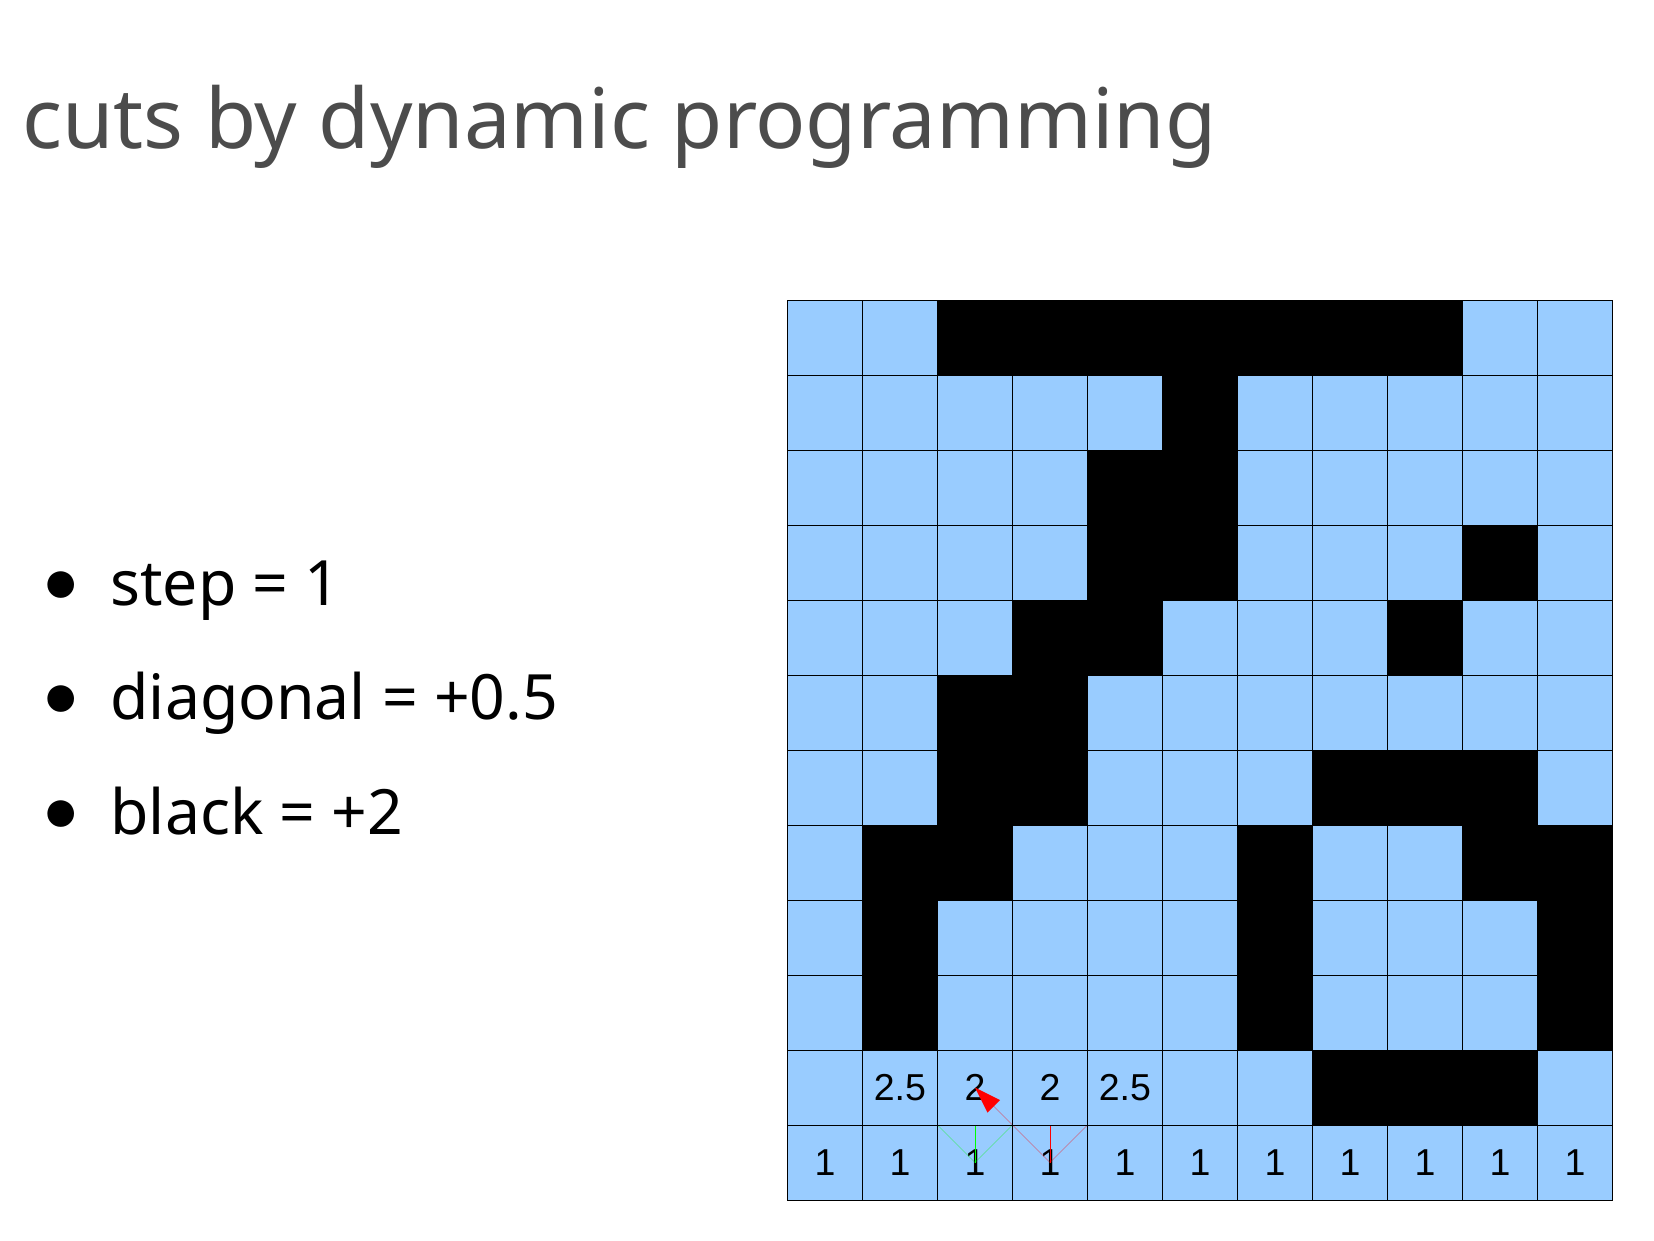

# cuts by dynamic programming
step = 1
diagonal = +0.5
black = +2
2.5
2
2.5
2
2.5
1
1
1
1
1
1
1
1
1
1
1